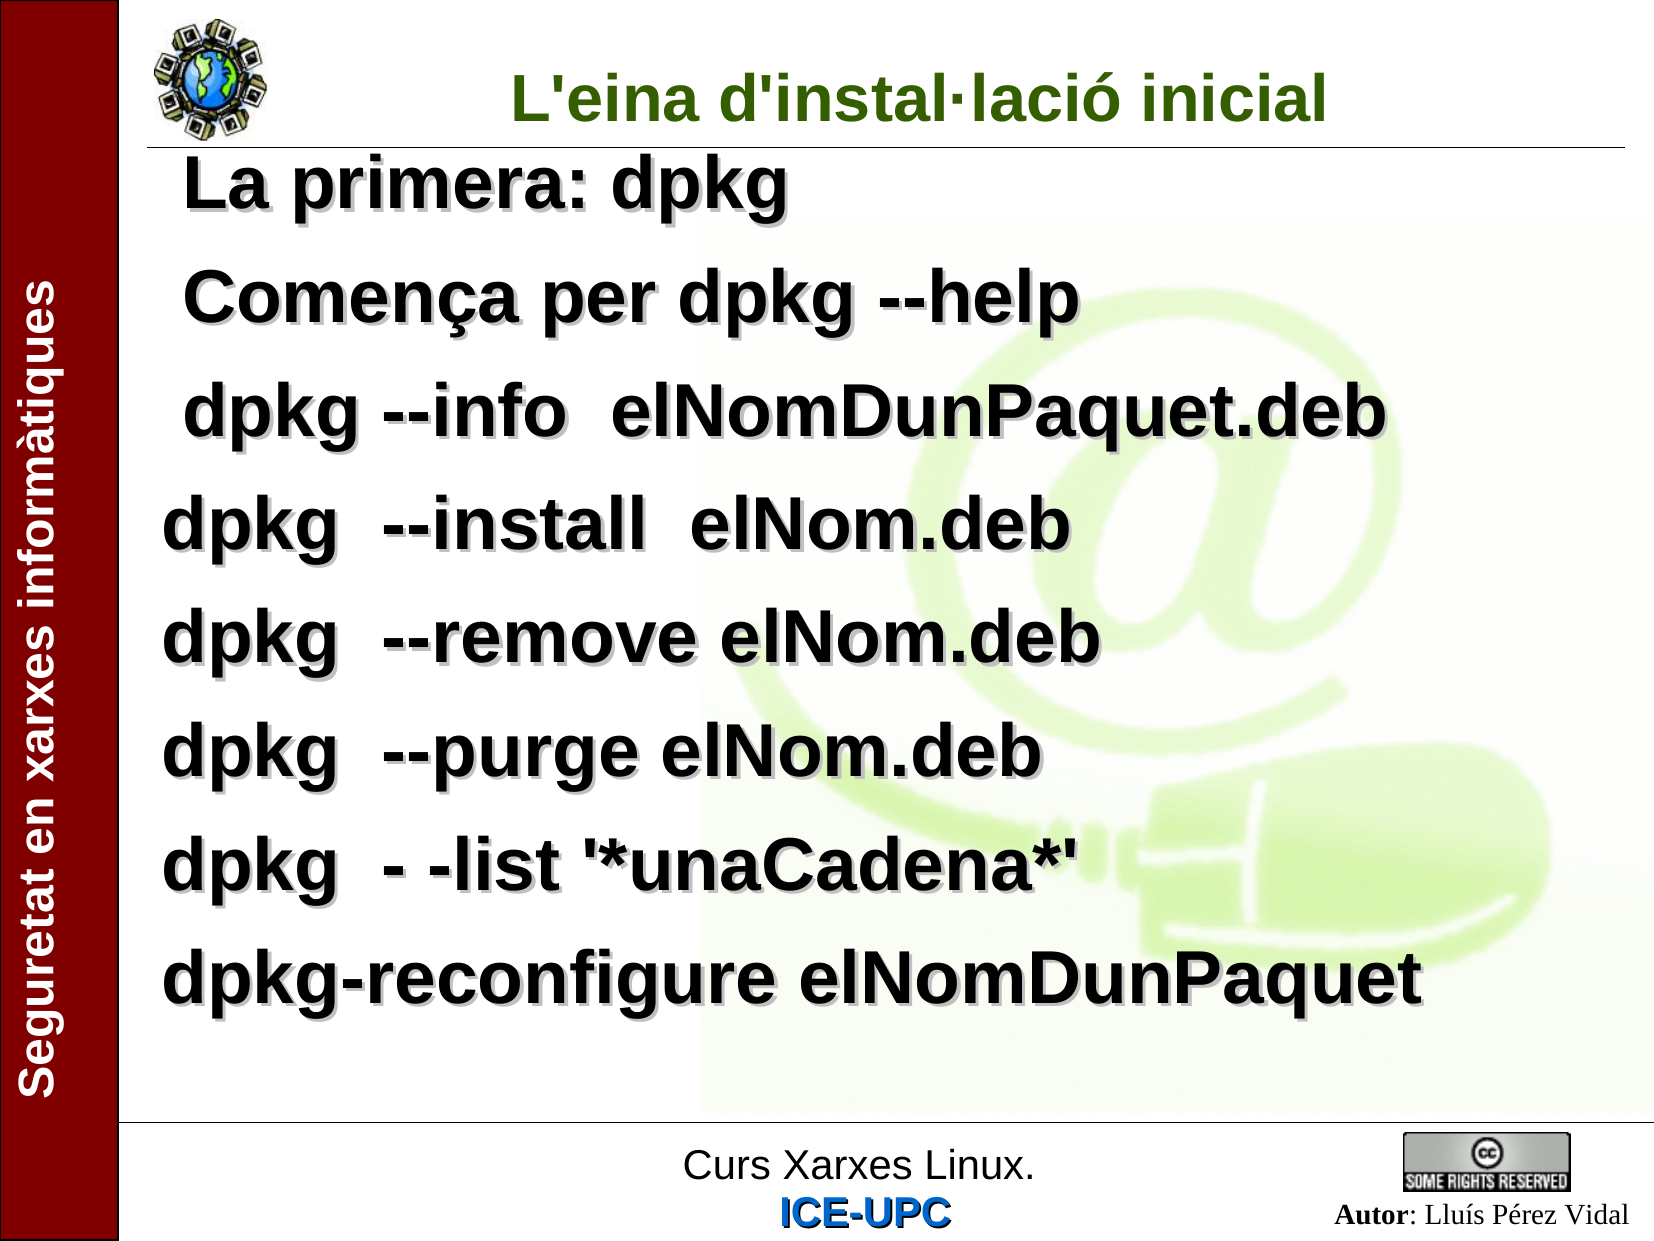

# L'eina d'instal·lació inicial
 La primera: dpkg
 Comença per dpkg --help
 dpkg --info elNomDunPaquet.deb
dpkg --install elNom.deb
dpkg --remove elNom.deb
dpkg --purge elNom.deb
dpkg - -list '*unaCadena*'
dpkg-reconfigure elNomDunPaquet